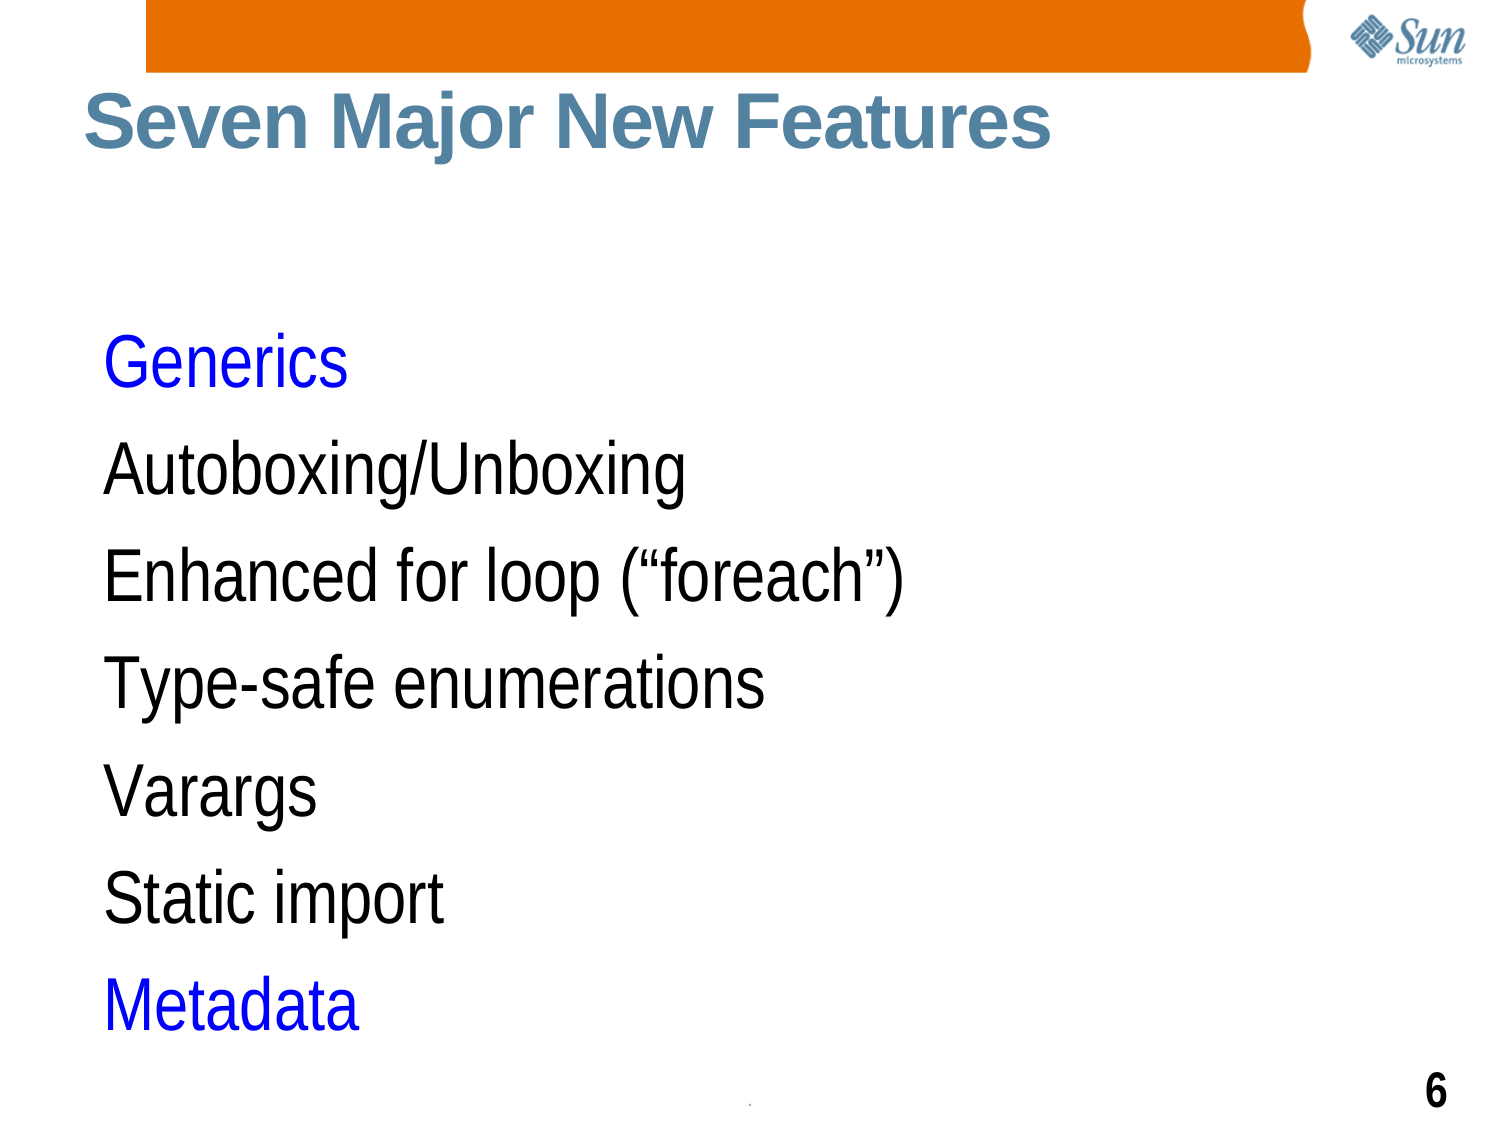

# Seven Major New Features
Generics
Autoboxing/Unboxing
Enhanced for loop (“foreach”)
Type-safe enumerations
Varargs
Static import
Metadata